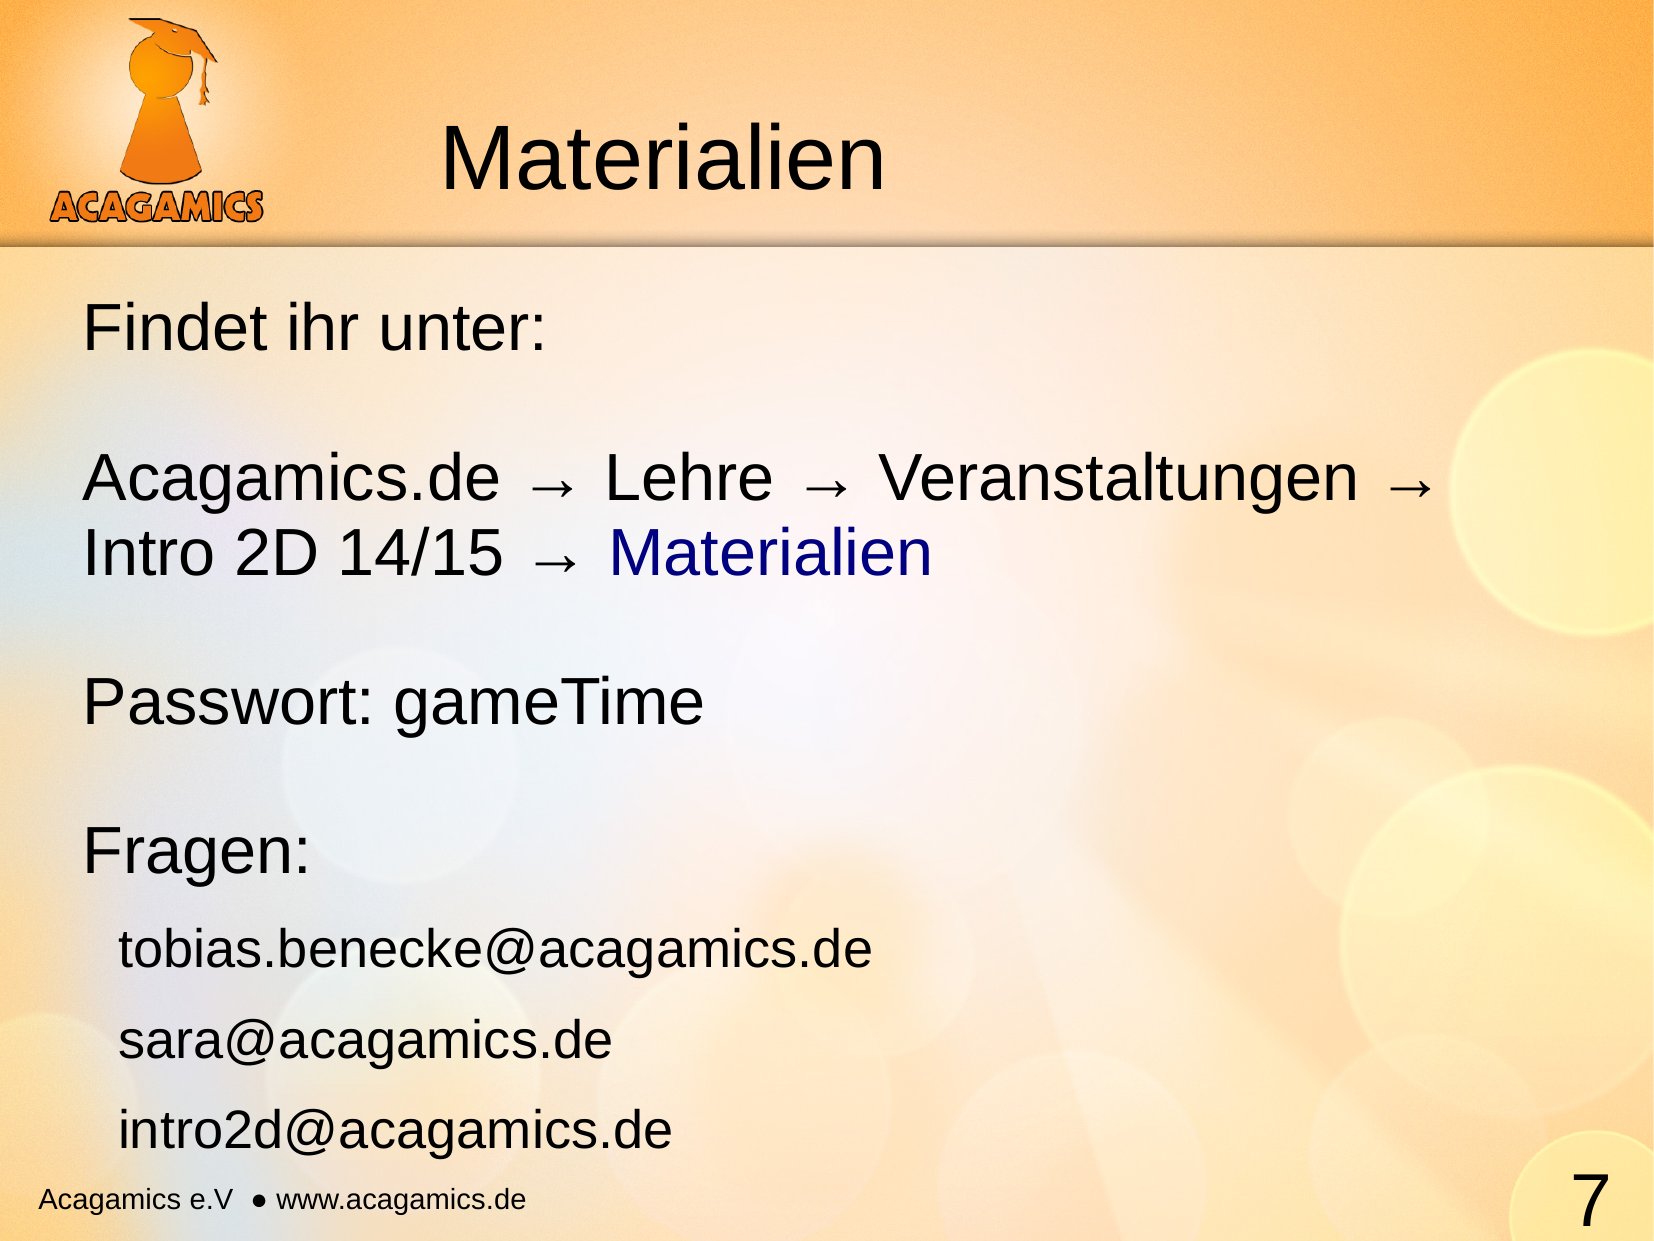

# Materialien
Findet ihr unter:
Acagamics.de → Lehre → Veranstaltungen → Intro 2D 14/15 → Materialien
Passwort: gameTime
Fragen:
tobias.benecke@acagamics.de
sara@acagamics.de
intro2d@acagamics.de